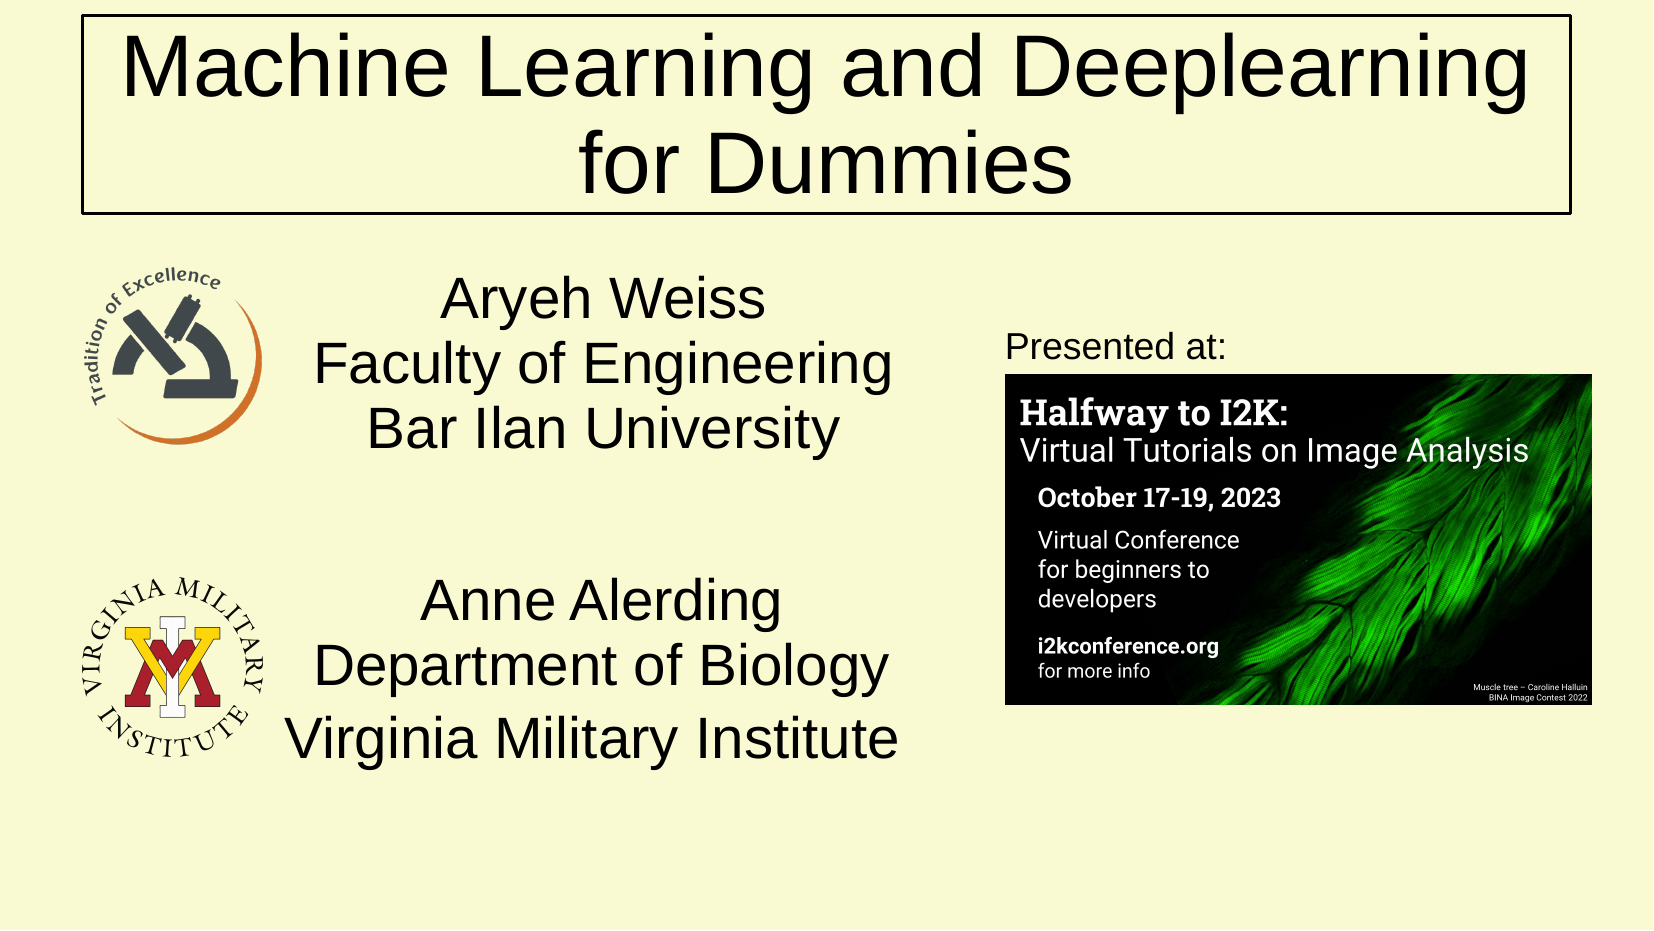

# Machine Learning and Deeplearning for Dummies
Aryeh Weiss
Faculty of Engineering
Bar Ilan University
Presented at:
Anne Alerding
Department of Biology
Virginia Military Institute